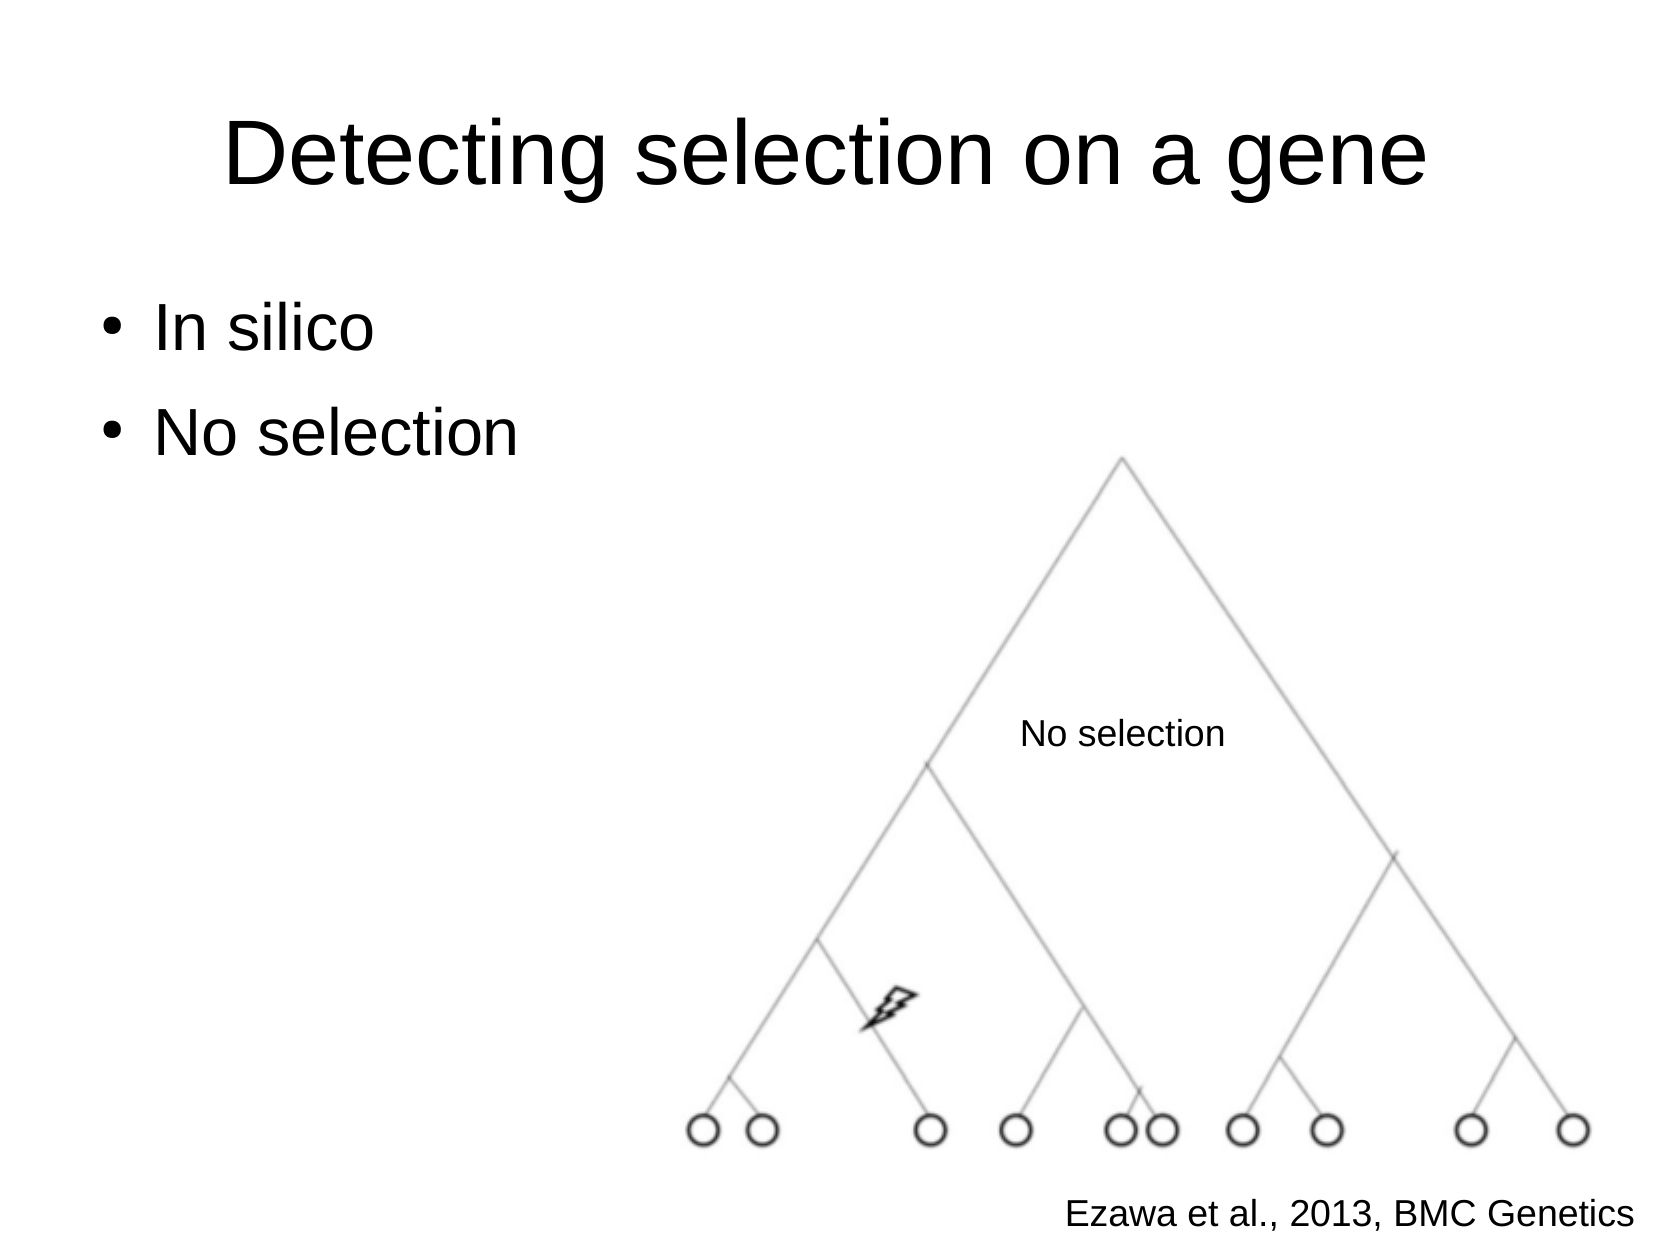

# Detecting selection on a gene
In silico
No selection
No selection
Ezawa et al., 2013, BMC Genetics